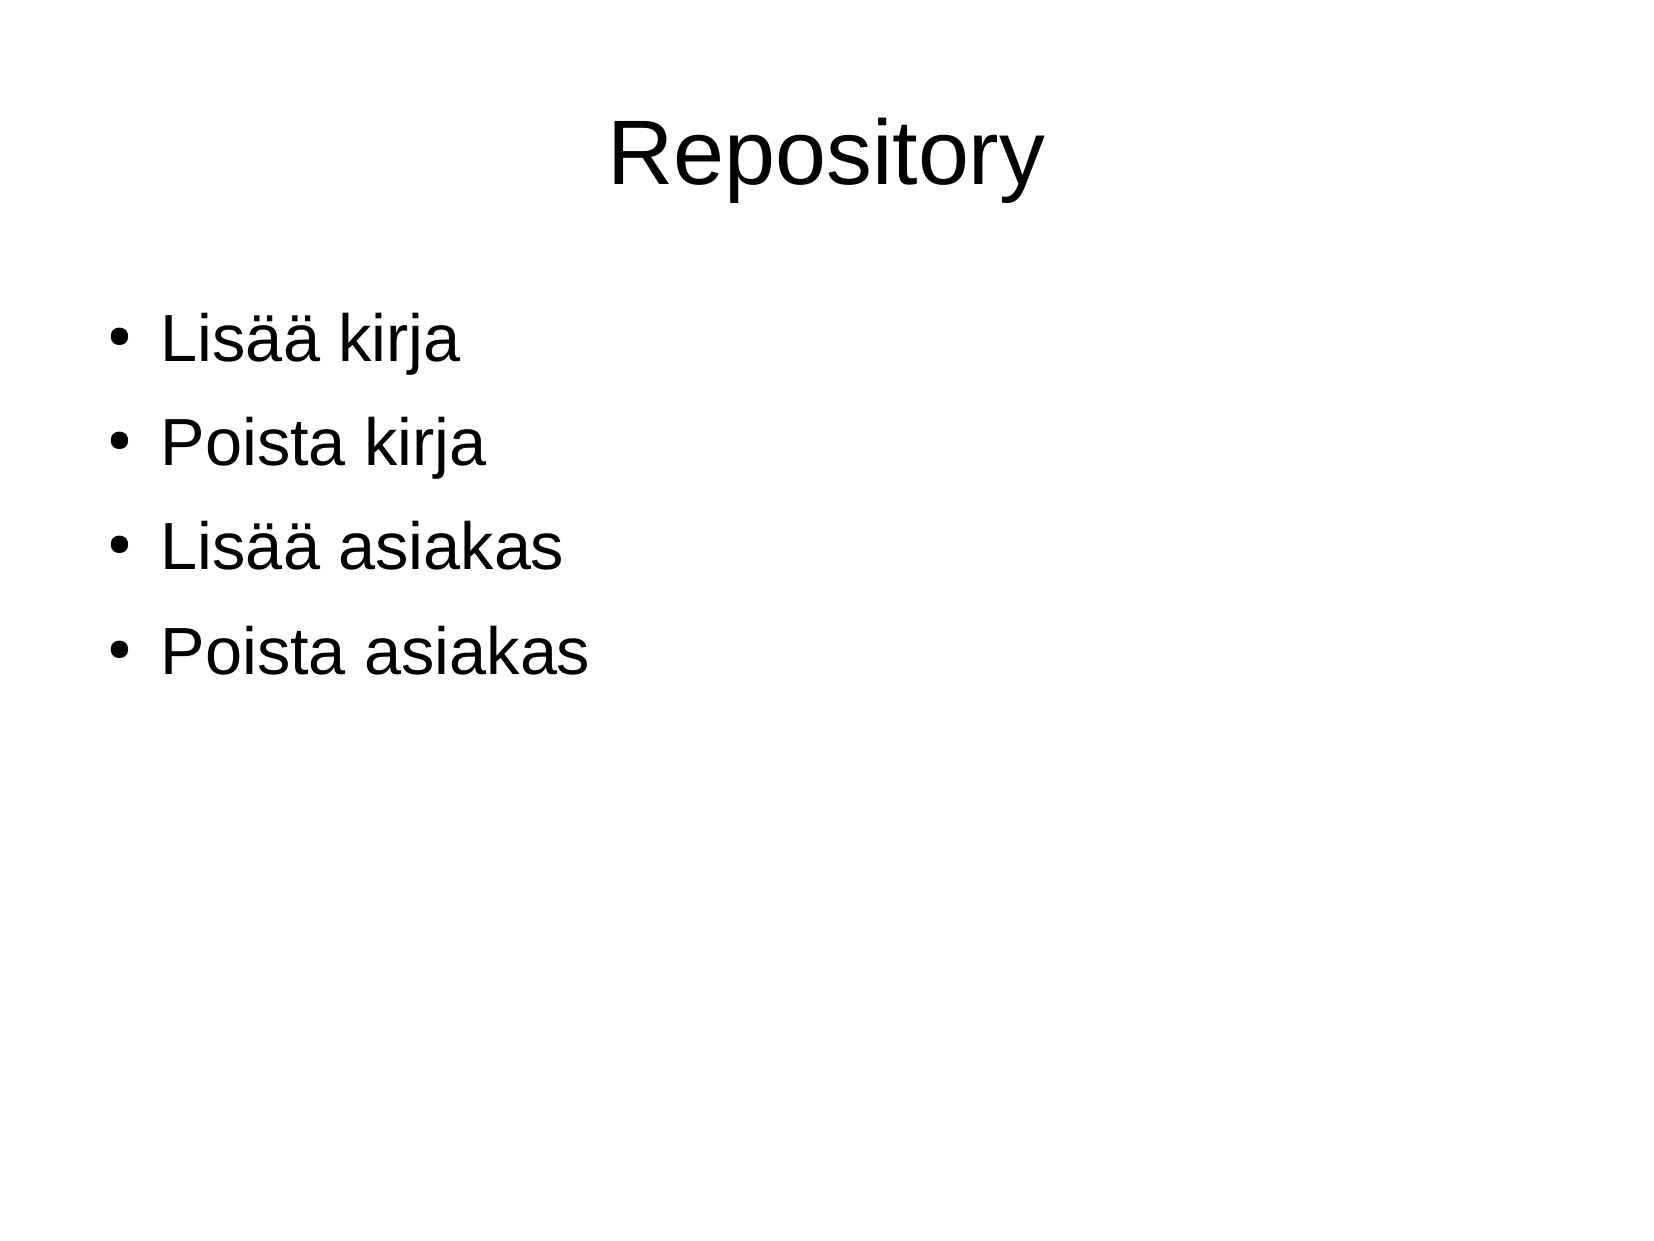

# Repository
Lisää kirja
Poista kirja
Lisää asiakas
Poista asiakas